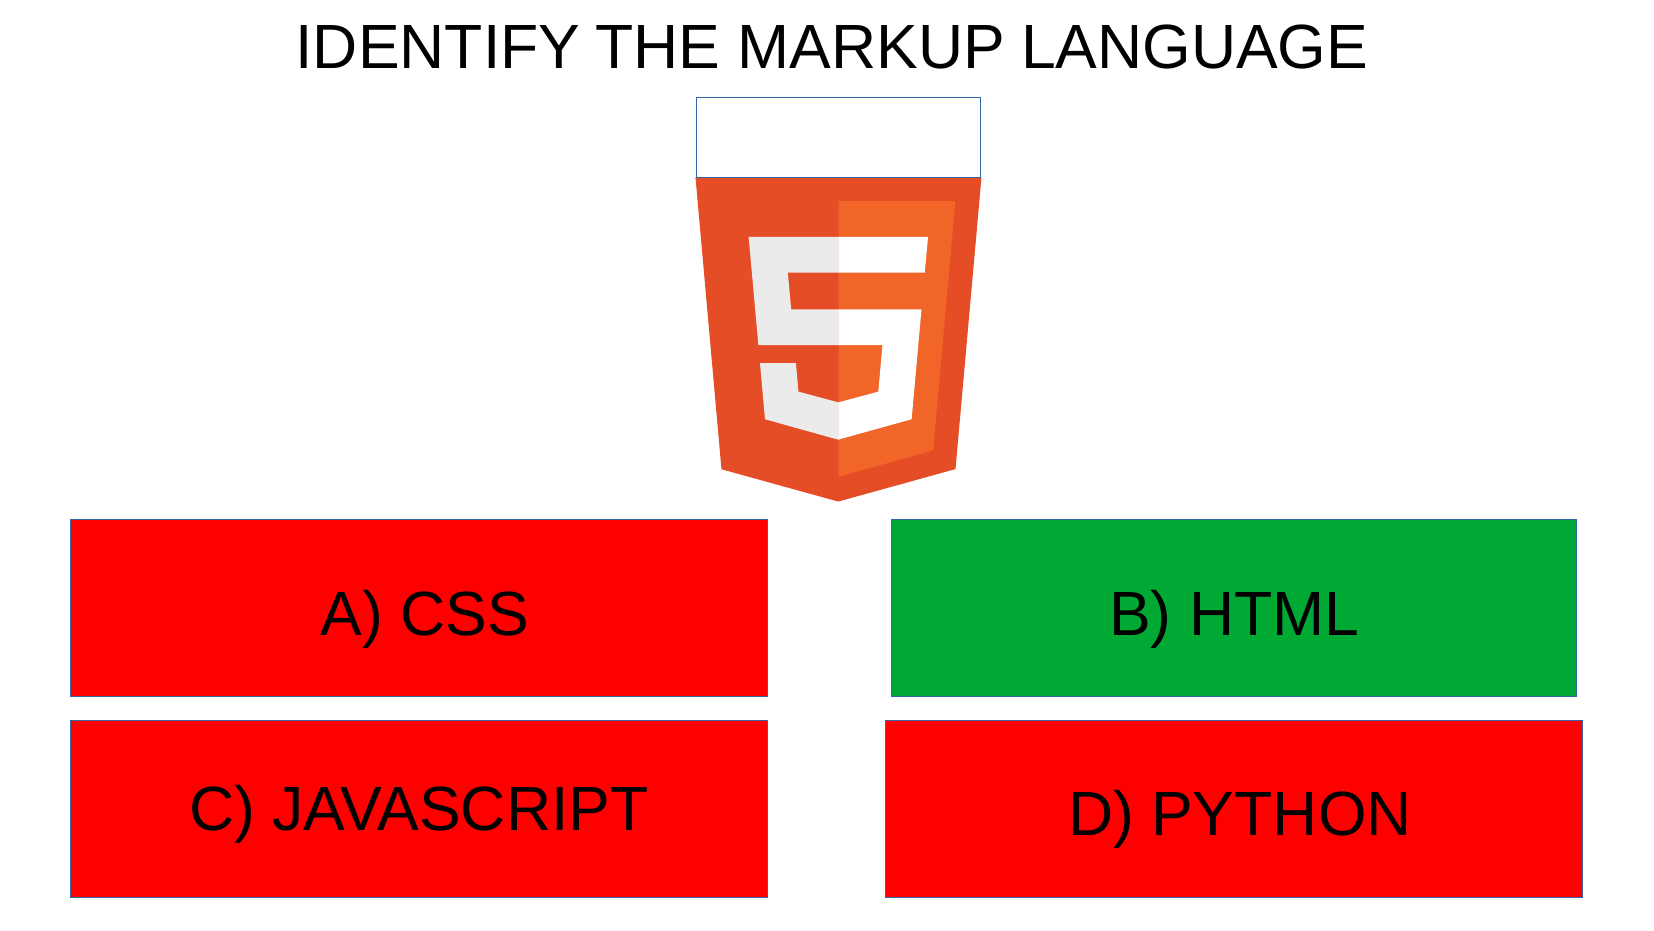

# IDENTIFY THE MARKUP LANGUAGE
A) CSS
B) HTML
C) JAVASCRIPT
D) PYTHON